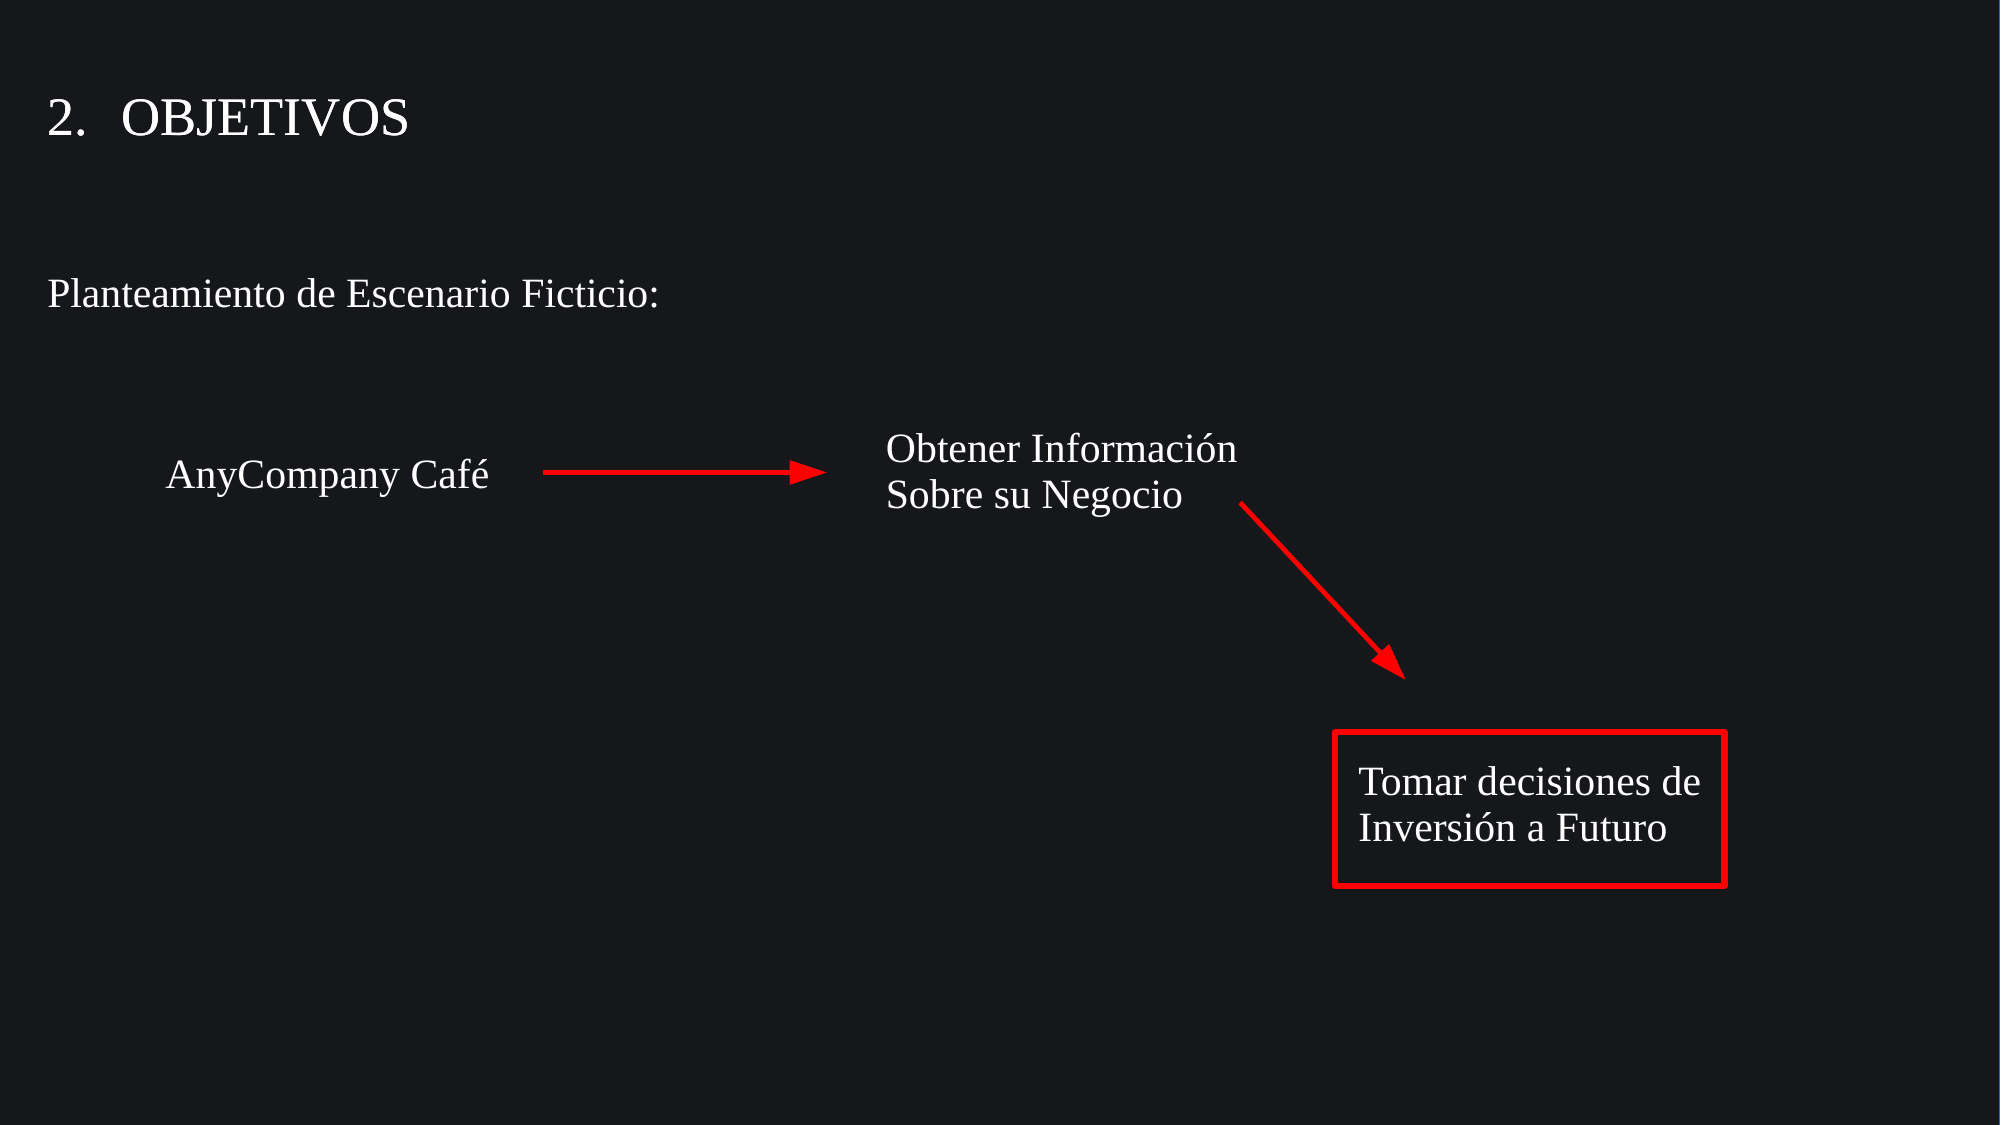

# 2.	OBJETIVOS
2.	OBJETIVOS
Planteamiento de Escenario Ficticio:
Obtener Información Sobre su Negocio
AnyCompany Café
Tomar decisiones de Inversión a Futuro